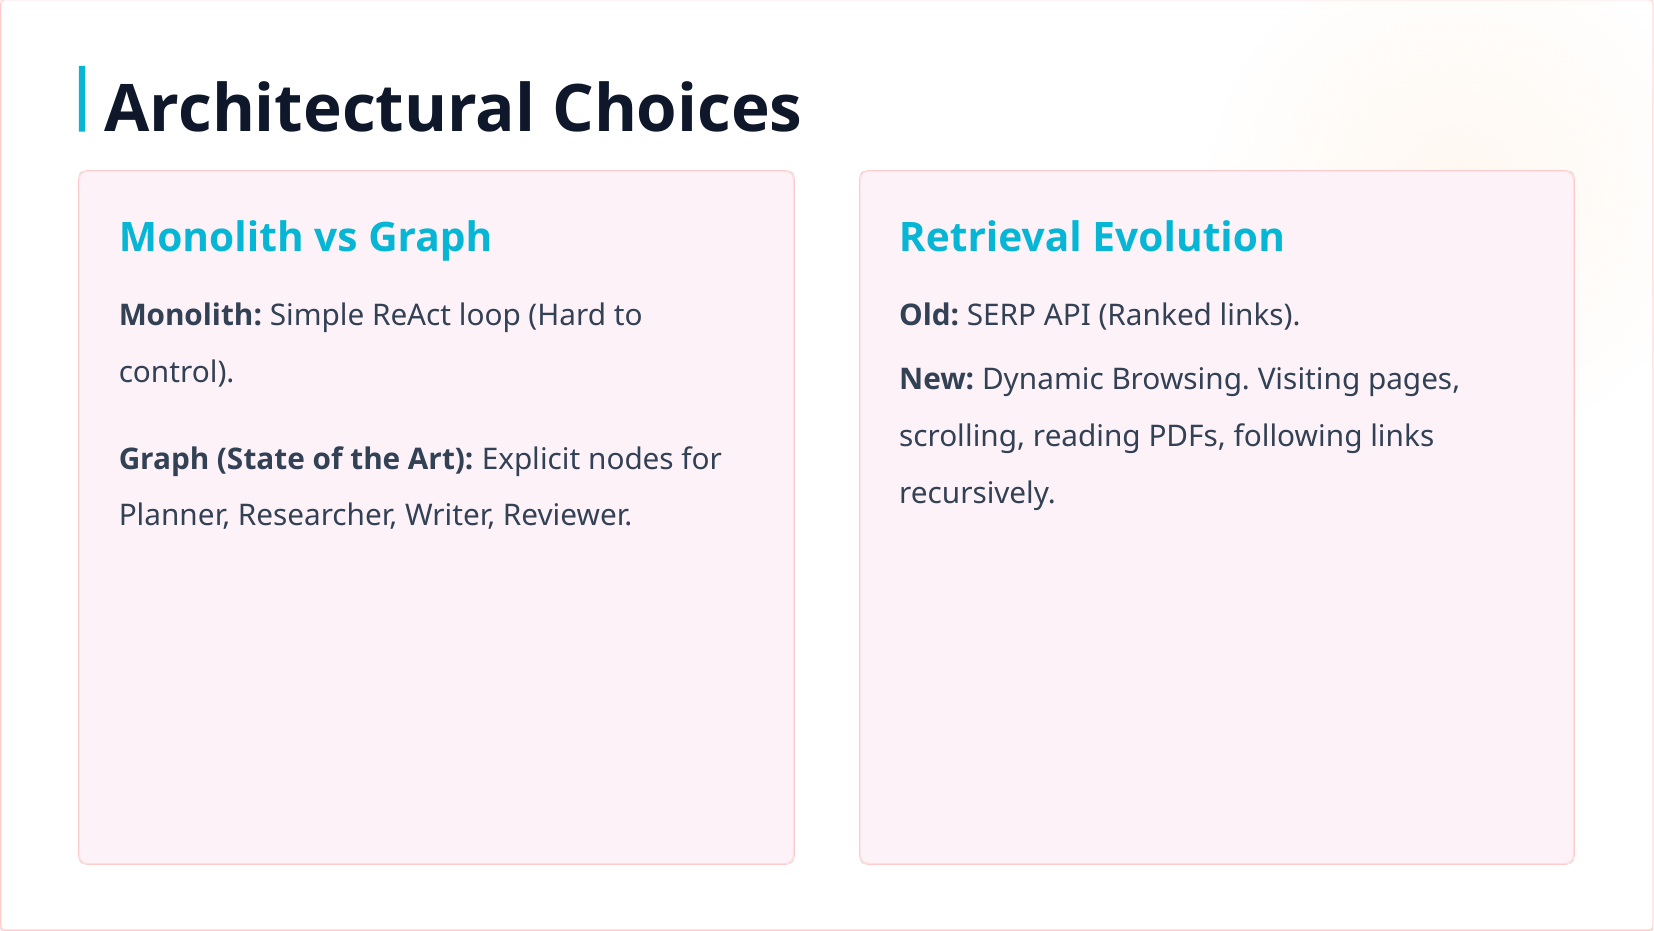

Architectural Choices
Monolith vs Graph
Retrieval Evolution
Monolith: Simple ReAct loop (Hard to control).
Old: SERP API (Ranked links).
New: Dynamic Browsing. Visiting pages, scrolling, reading PDFs, following links recursively.
Graph (State of the Art): Explicit nodes for Planner, Researcher, Writer, Reviewer.